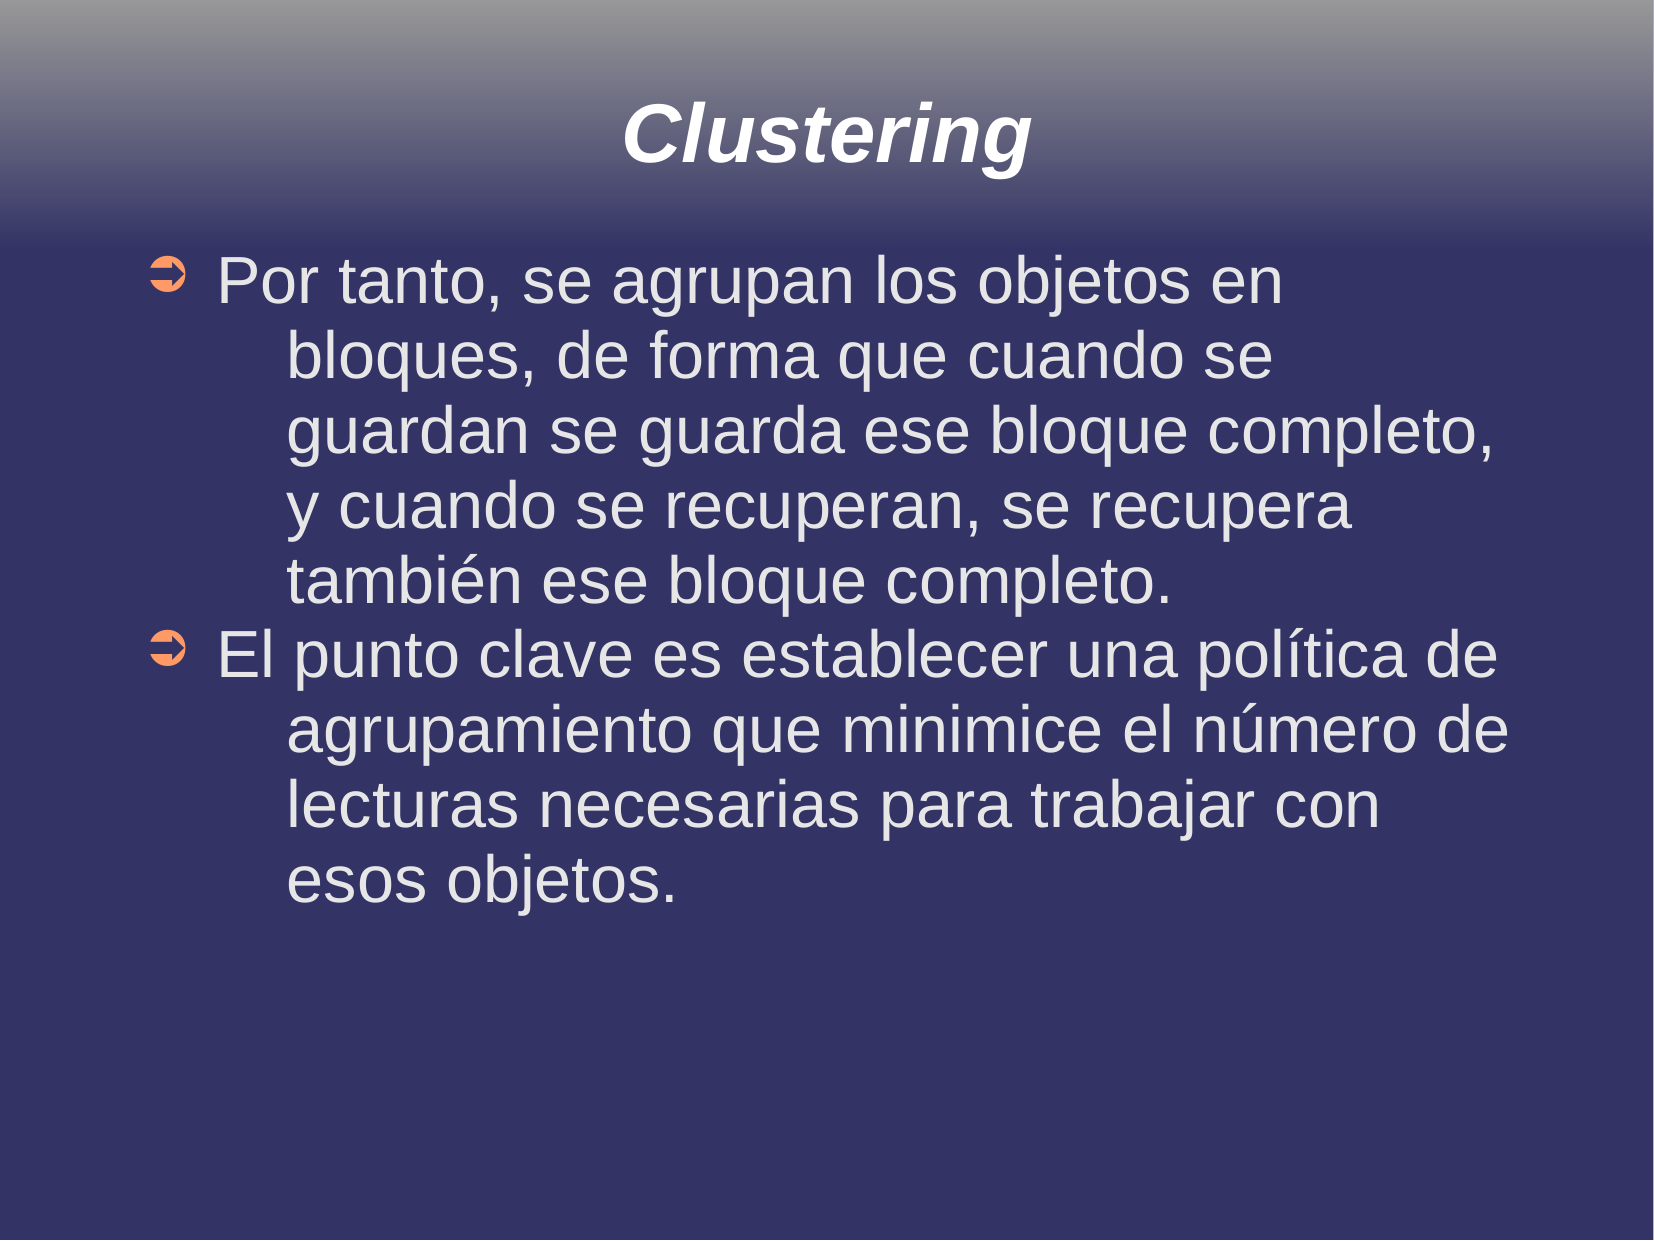

# Clustering
Por tanto, se agrupan los objetos en bloques, de forma que cuando se guardan se guarda ese bloque completo, y cuando se recuperan, se recupera también ese bloque completo.
El punto clave es establecer una política de agrupamiento que minimice el número de lecturas necesarias para trabajar con esos objetos.